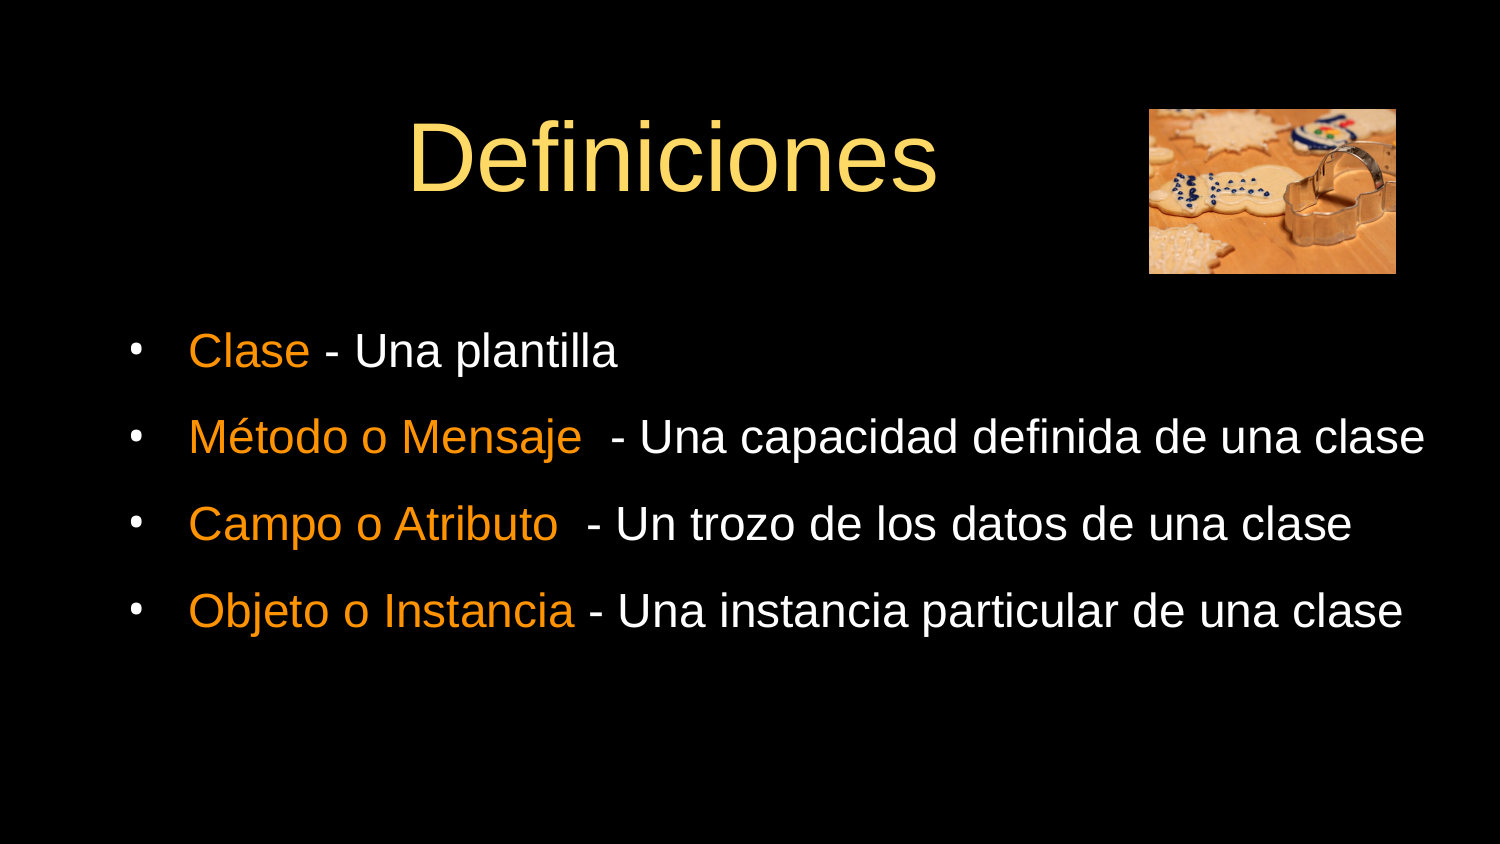

# Definiciones
Clase - Una plantilla
Método o Mensaje - Una capacidad definida de una clase
Campo o Atributo - Un trozo de los datos de una clase
Objeto o Instancia - Una instancia particular de una clase